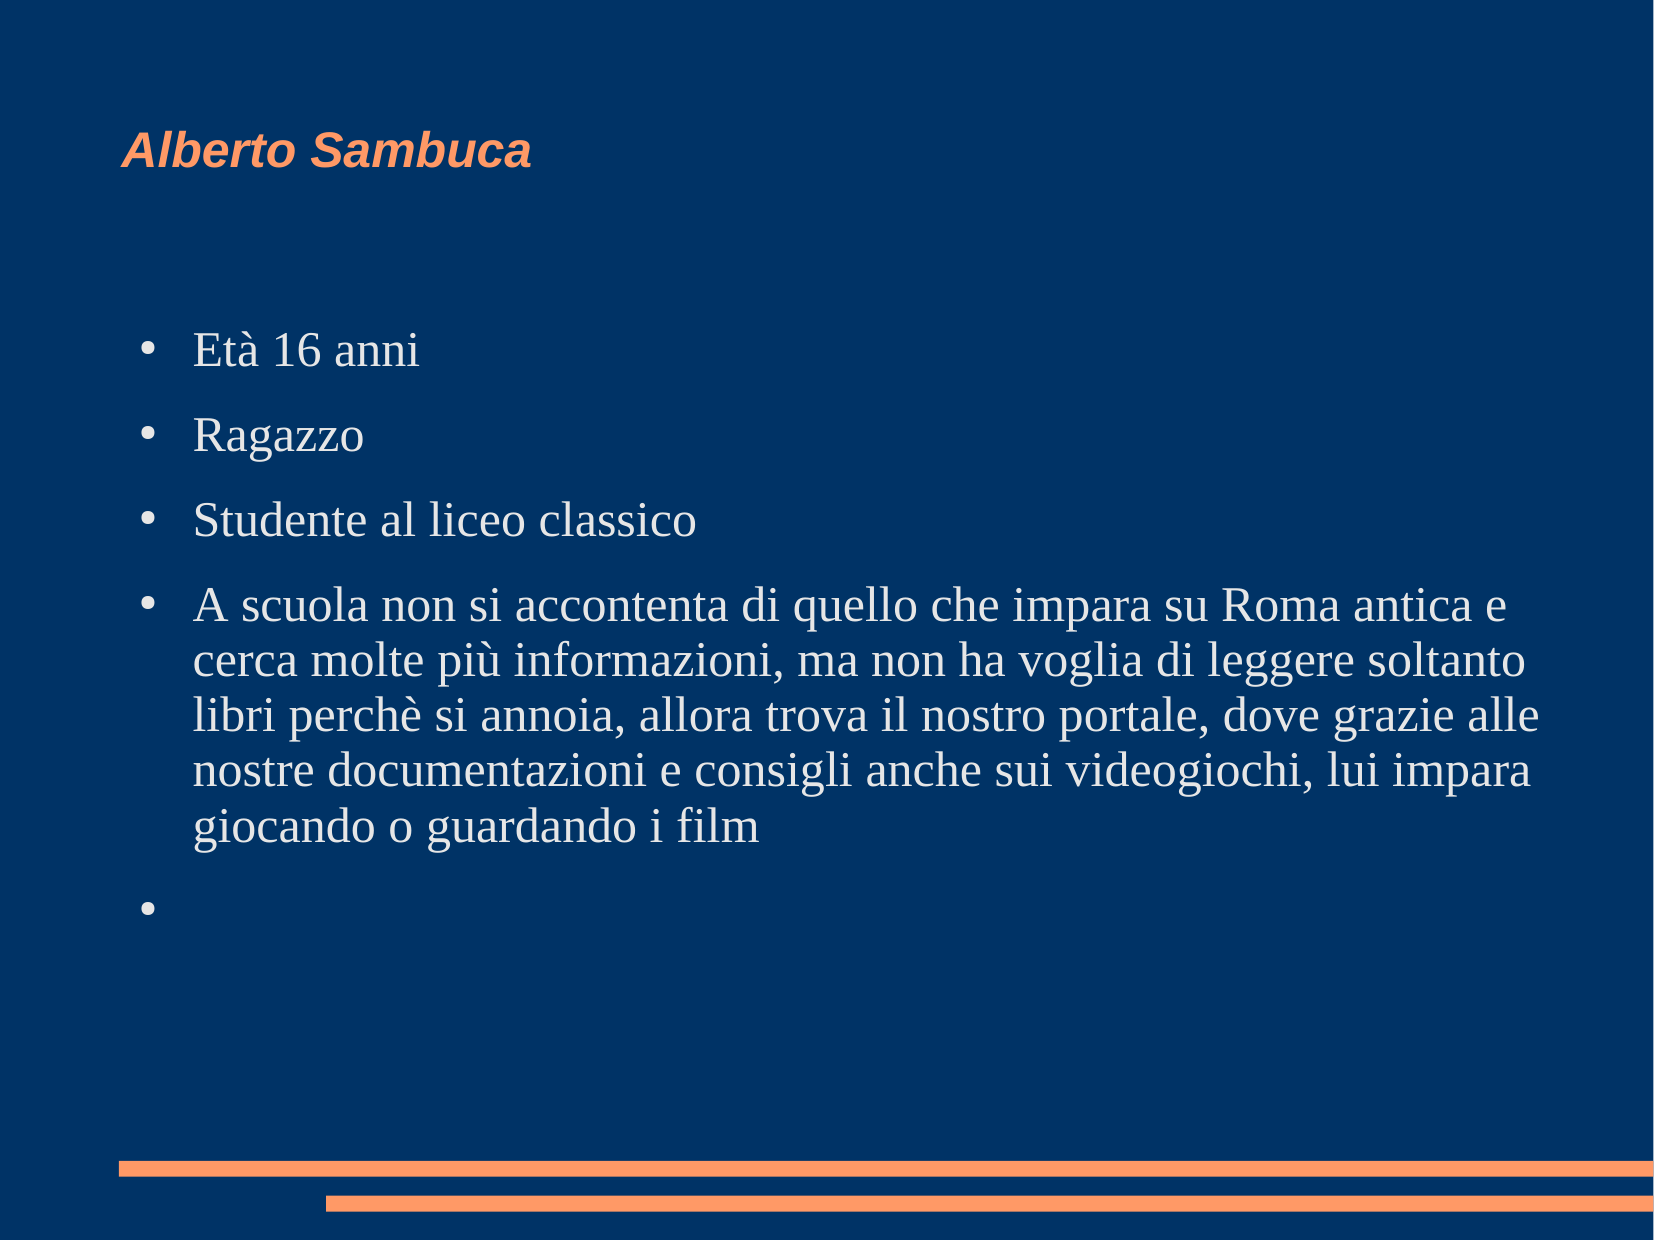

# Alberto Sambuca
Età 16 anni
Ragazzo
Studente al liceo classico
A scuola non si accontenta di quello che impara su Roma antica e cerca molte più informazioni, ma non ha voglia di leggere soltanto libri perchè si annoia, allora trova il nostro portale, dove grazie alle nostre documentazioni e consigli anche sui videogiochi, lui impara giocando o guardando i film